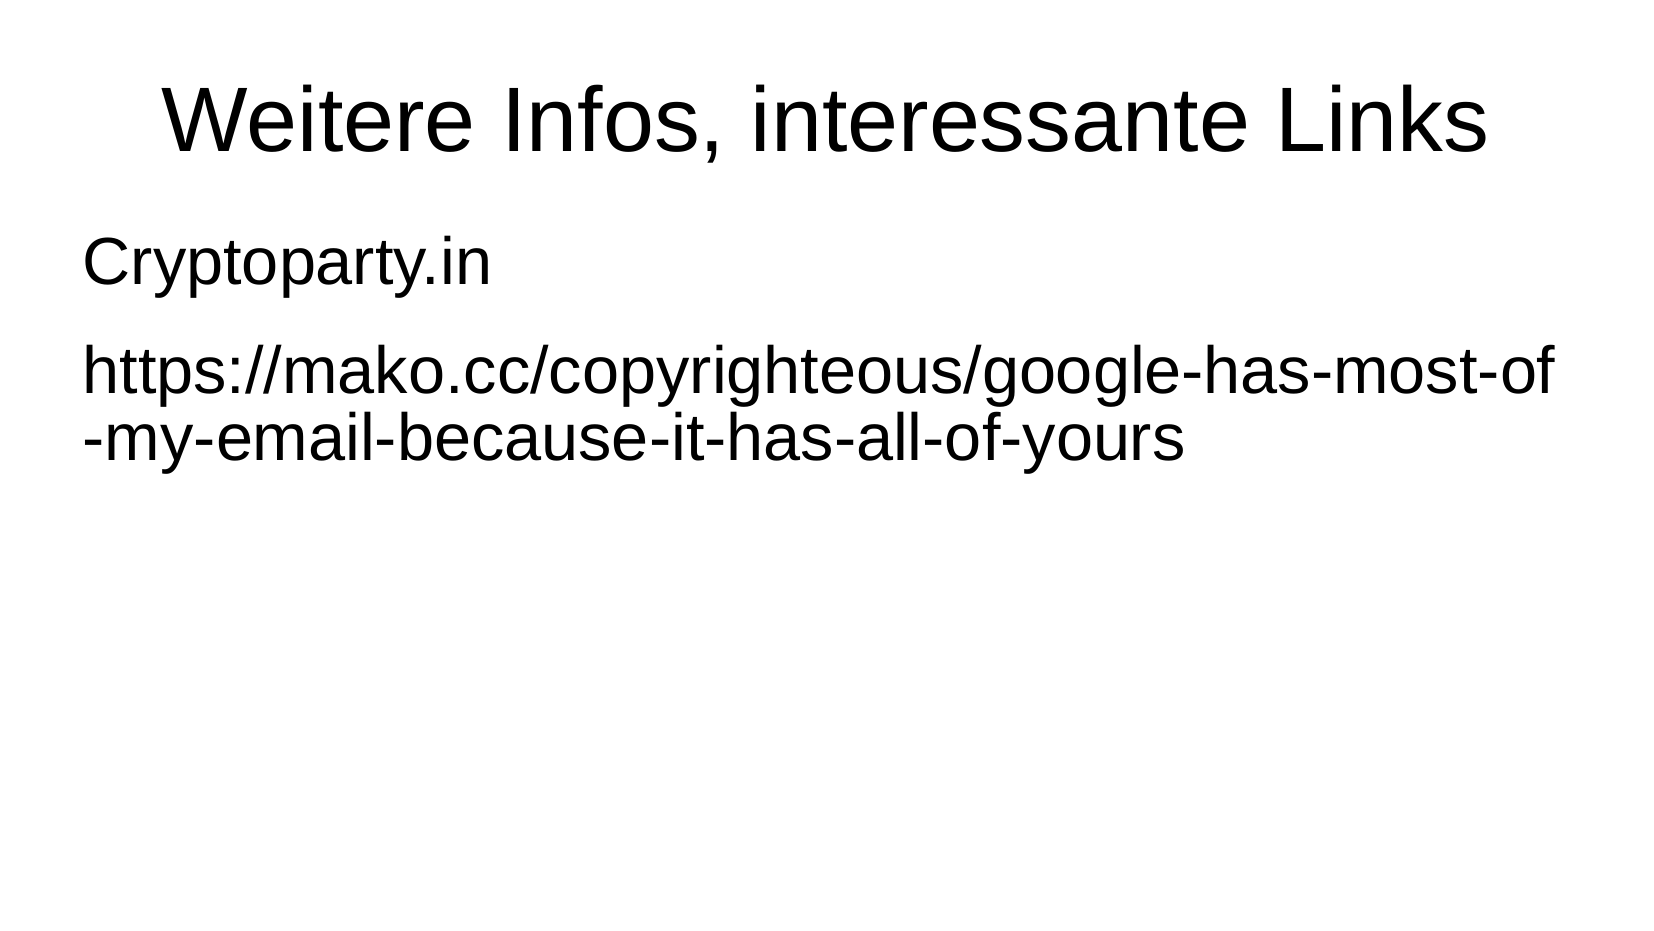

# Weitere Infos, interessante Links
Cryptoparty.in
https://mako.cc/copyrighteous/google-has-most-of-my-email-because-it-has-all-of-yours